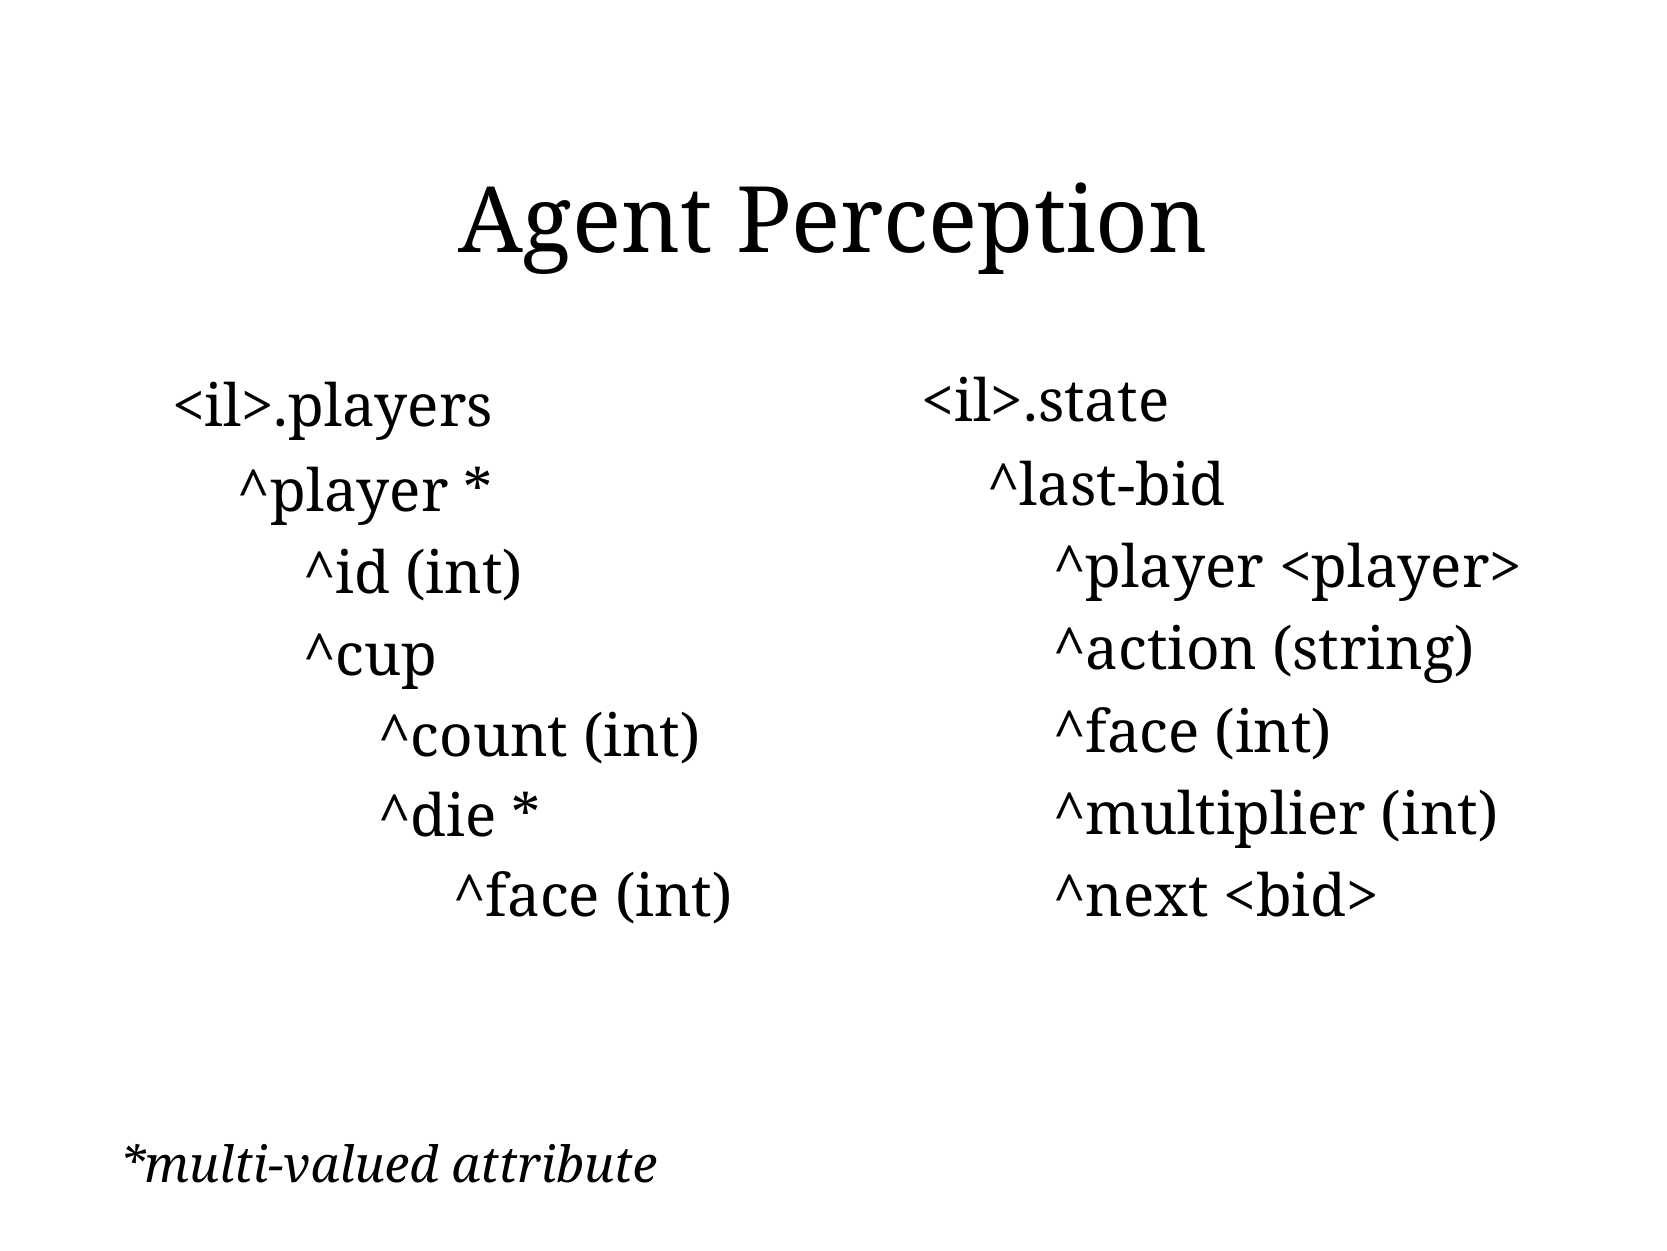

# Agent Perception
<il>.state
^last-bid
^player <player>
^action (string)
^face (int)
^multiplier (int)
^next <bid>
<il>.players
^player *
^id (int)
^cup
^count (int)
^die *
^face (int)
*multi-valued attribute